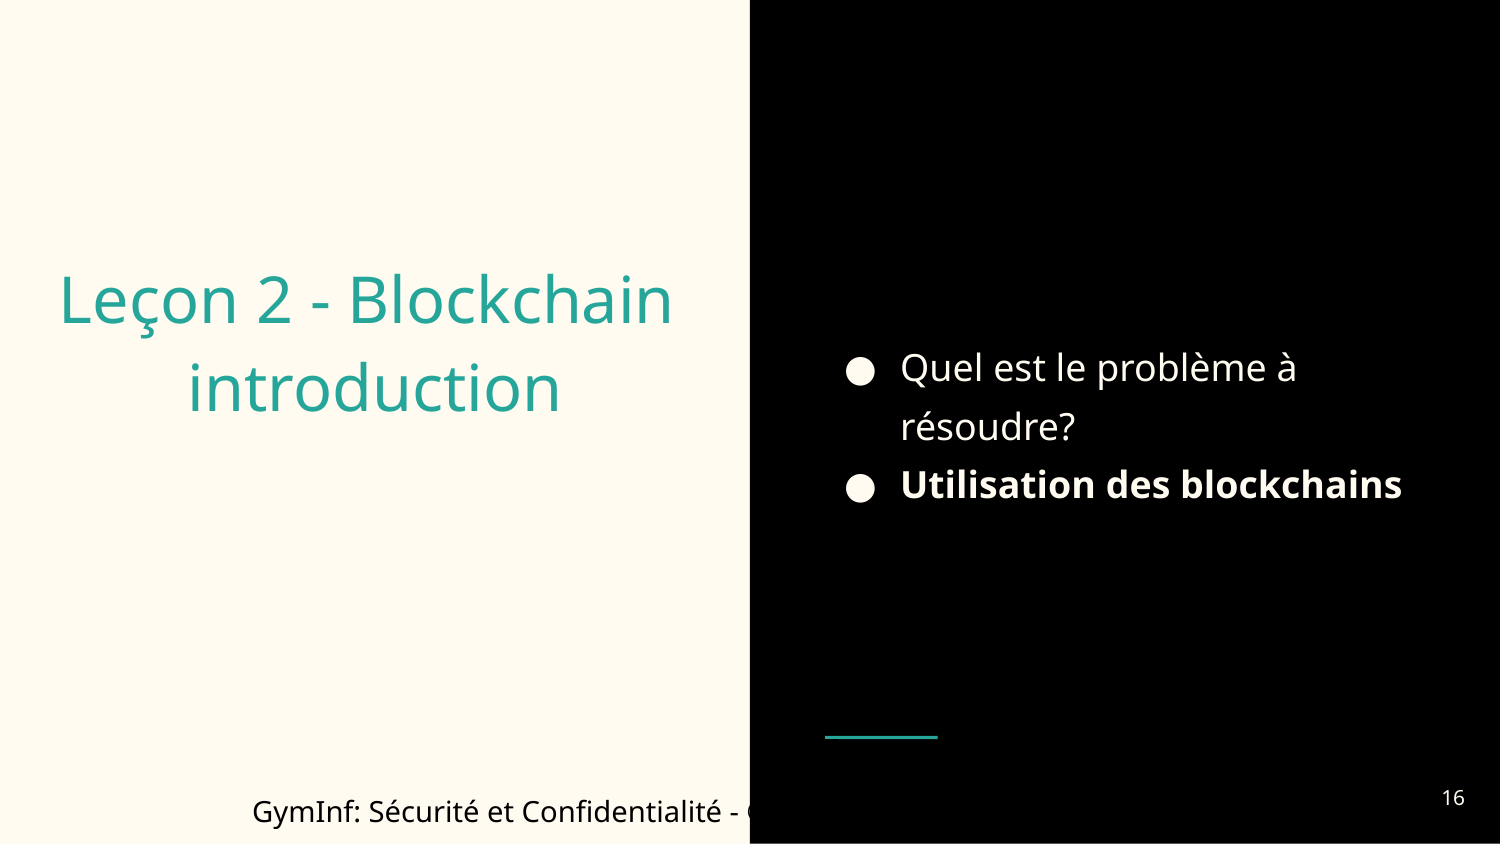

Quel est le problème à résoudre?
Utilisation des blockchains
# Leçon 2 - Blockchain introduction